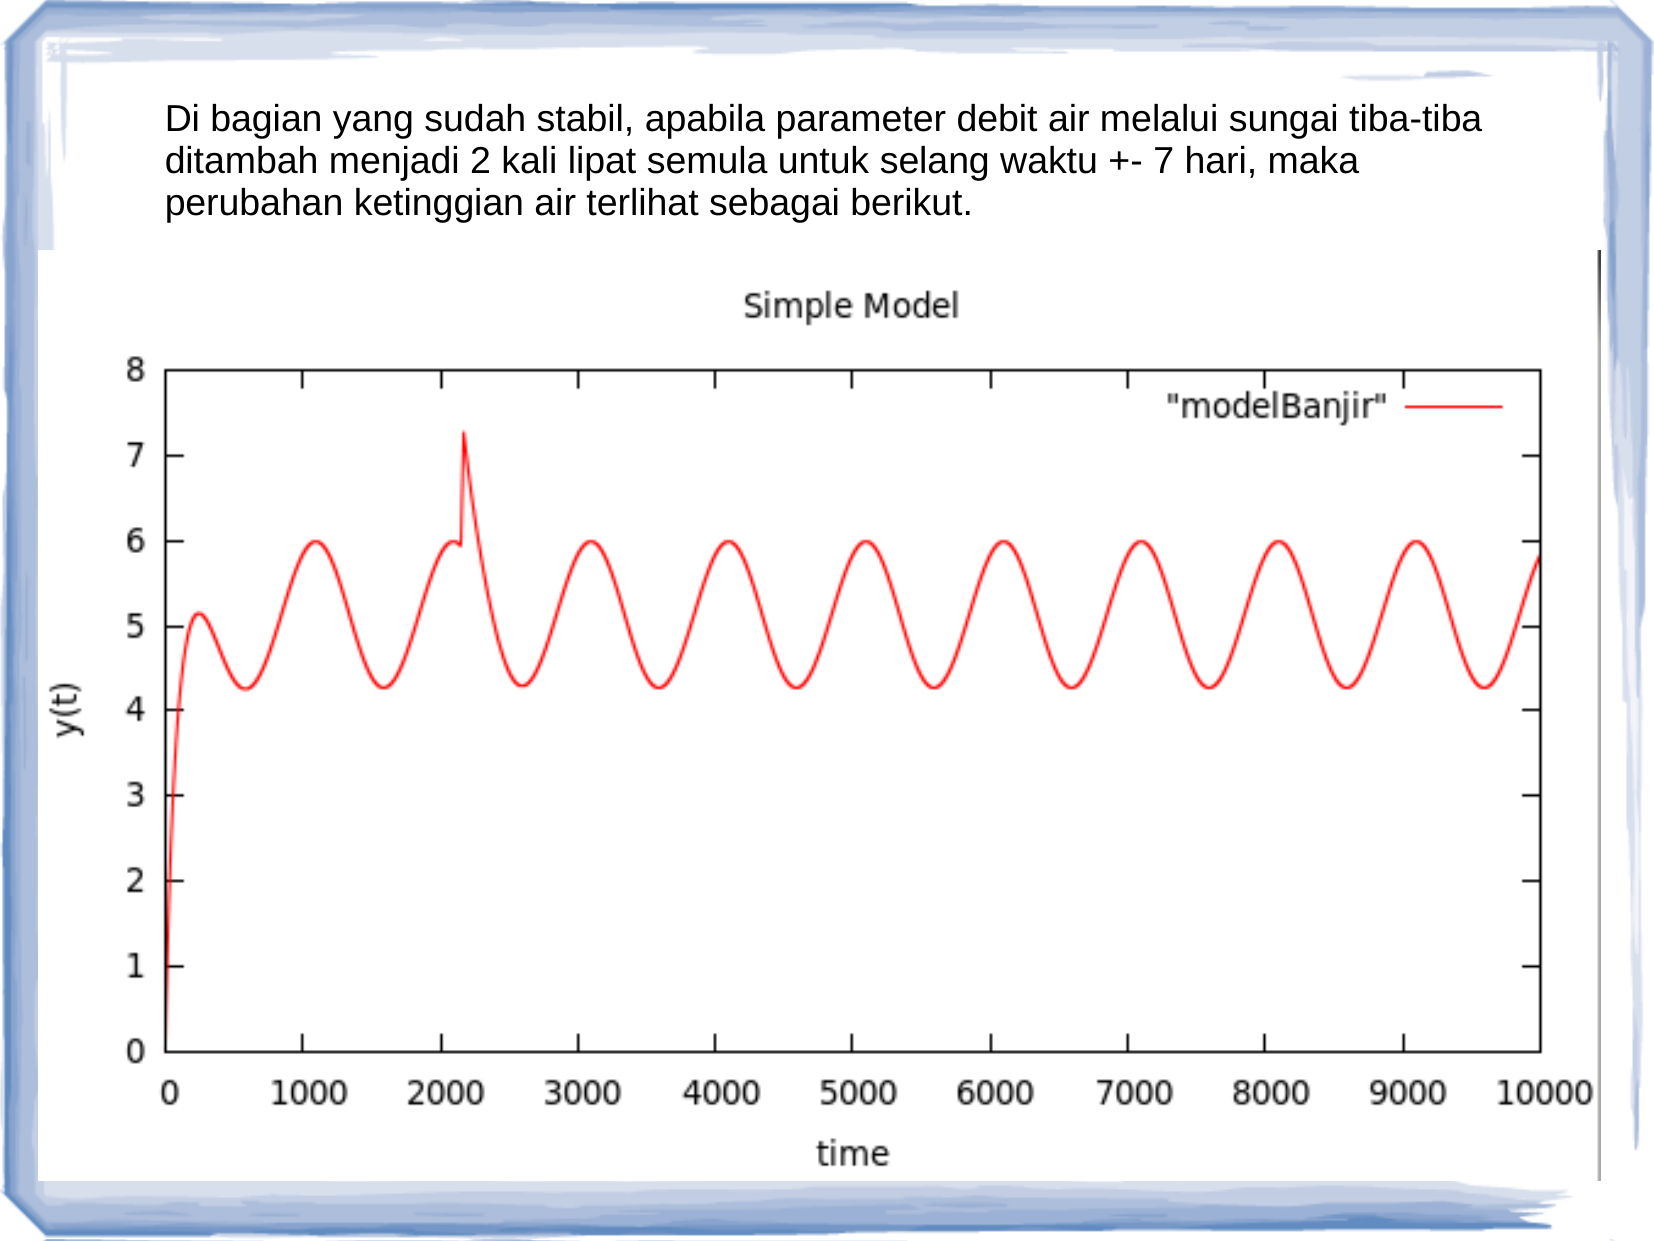

Di bagian yang sudah stabil, apabila parameter debit air melalui sungai tiba-tiba ditambah menjadi 2 kali lipat semula untuk selang waktu +- 7 hari, maka perubahan ketinggian air terlihat sebagai berikut.